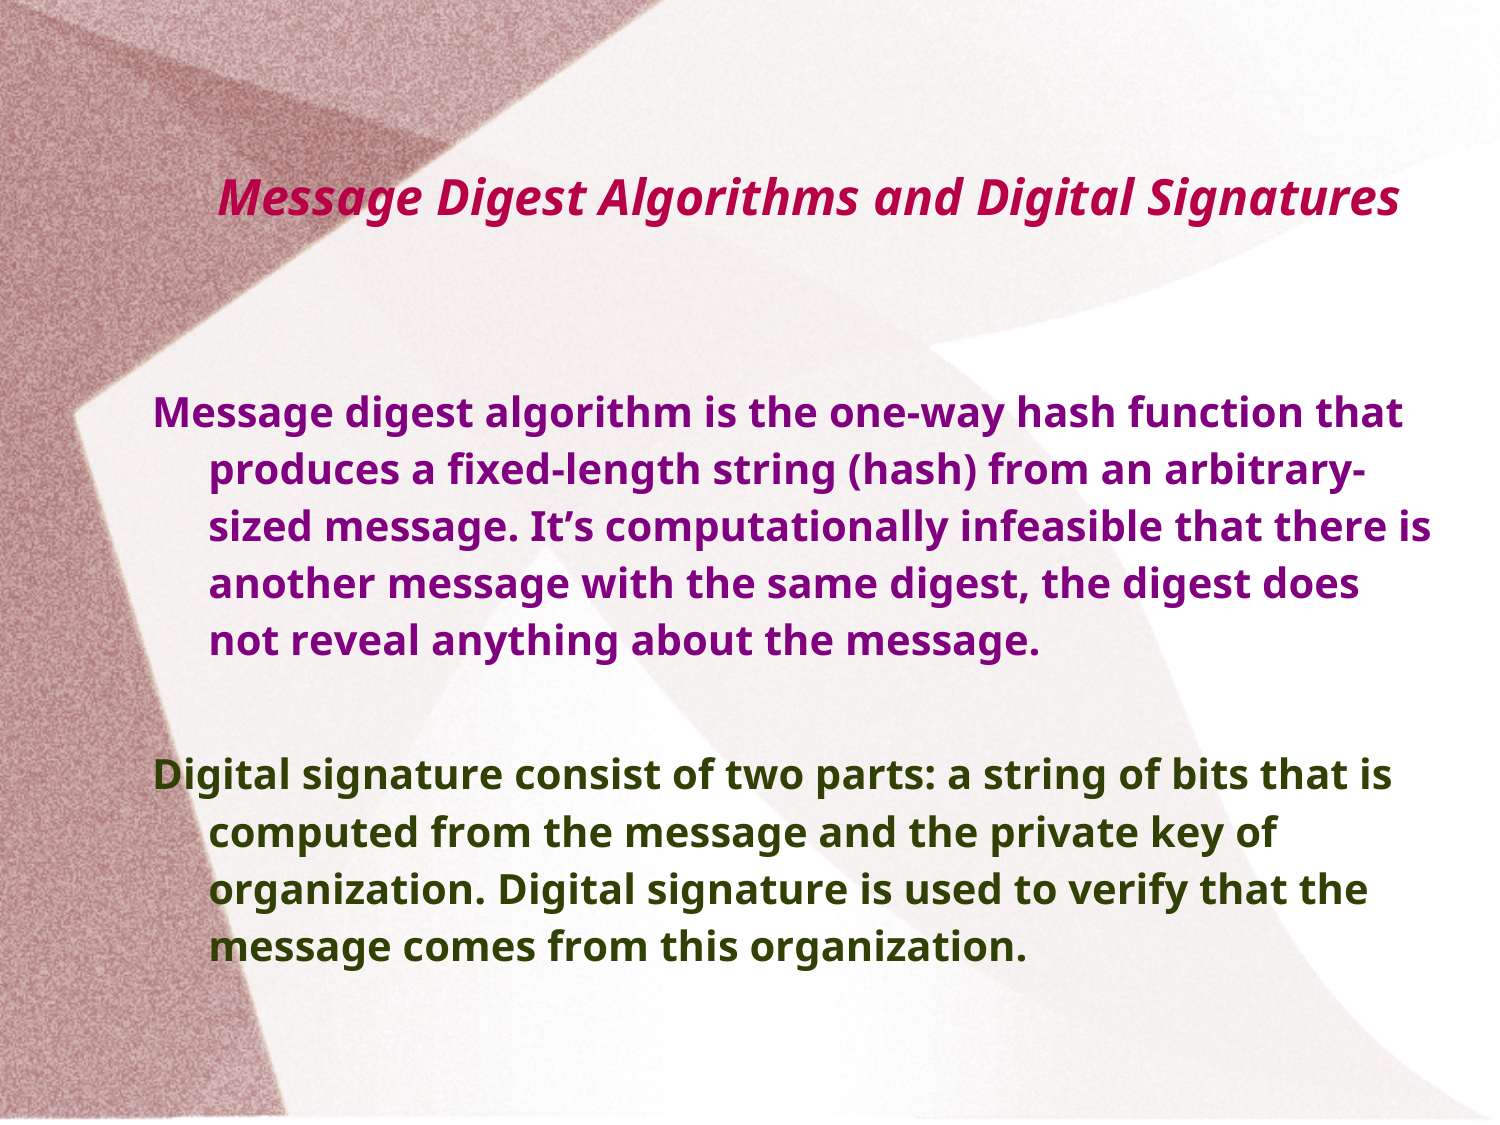

# Message Digest Algorithms and Digital Signatures
Message digest algorithm is the one-way hash function that produces a fixed-length string (hash) from an arbitrary-sized message. It’s computationally infeasible that there is another message with the same digest, the digest does not reveal anything about the message.
Digital signature consist of two parts: a string of bits that is computed from the message and the private key of organization. Digital signature is used to verify that the message comes from this organization.